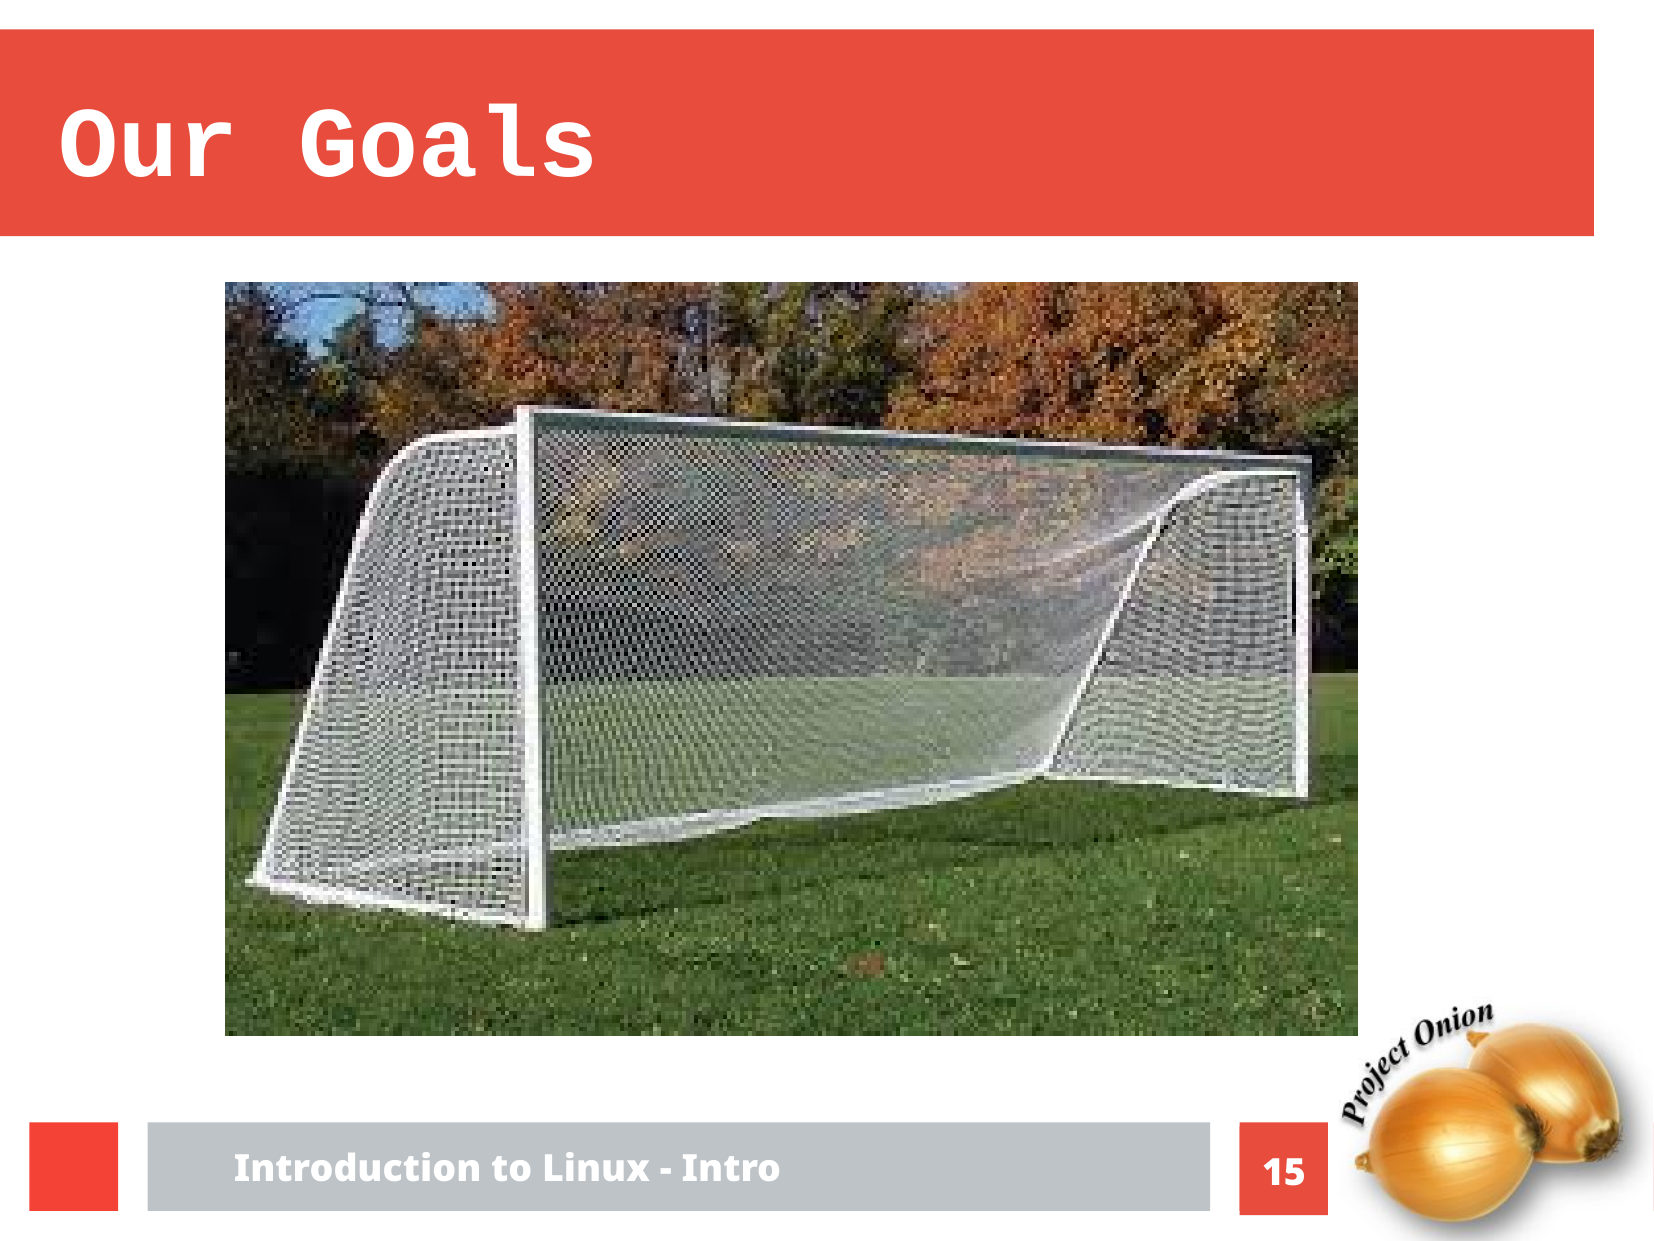

# Our Goals
 Introduction to Linux - Intro
15